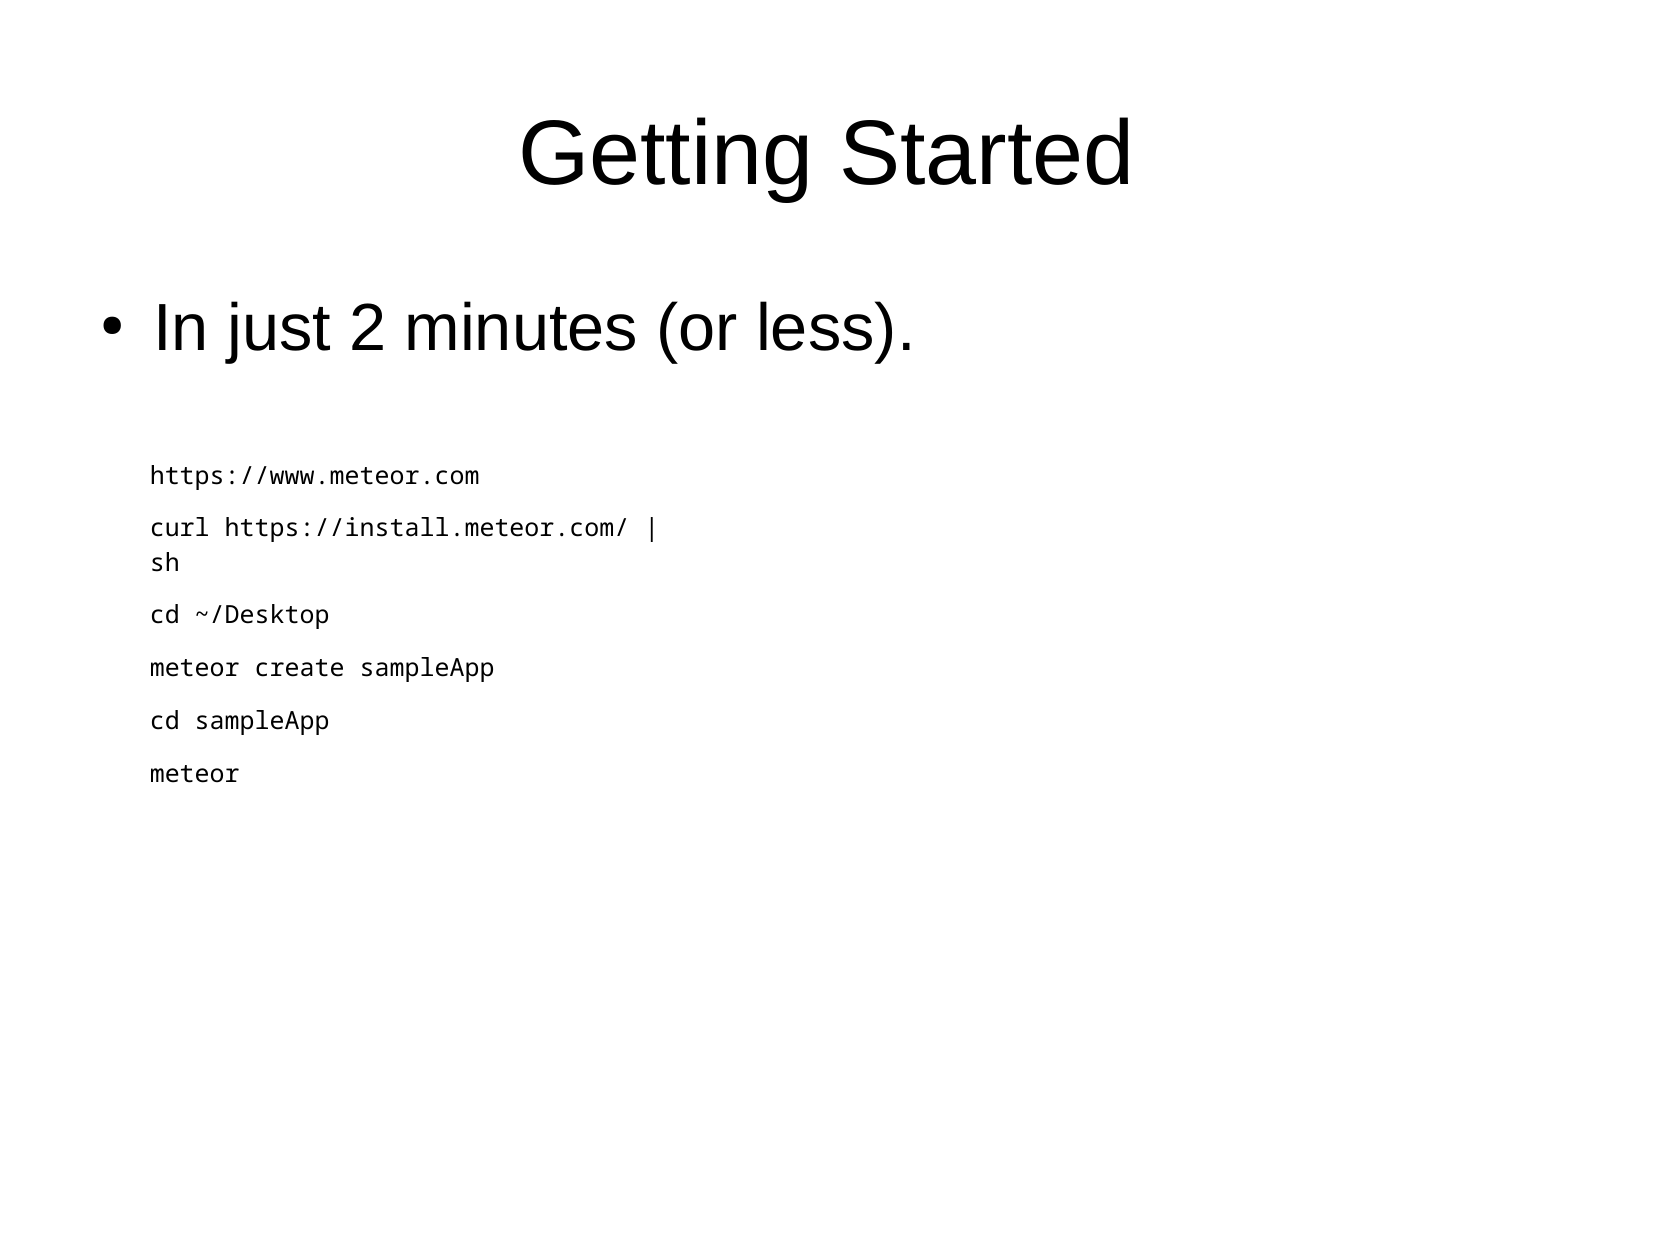

# Getting Started
In just 2 minutes (or less).
https://www.meteor.com
curl https://install.meteor.com/ | sh
cd ~/Desktop
meteor create sampleApp
cd sampleApp
meteor